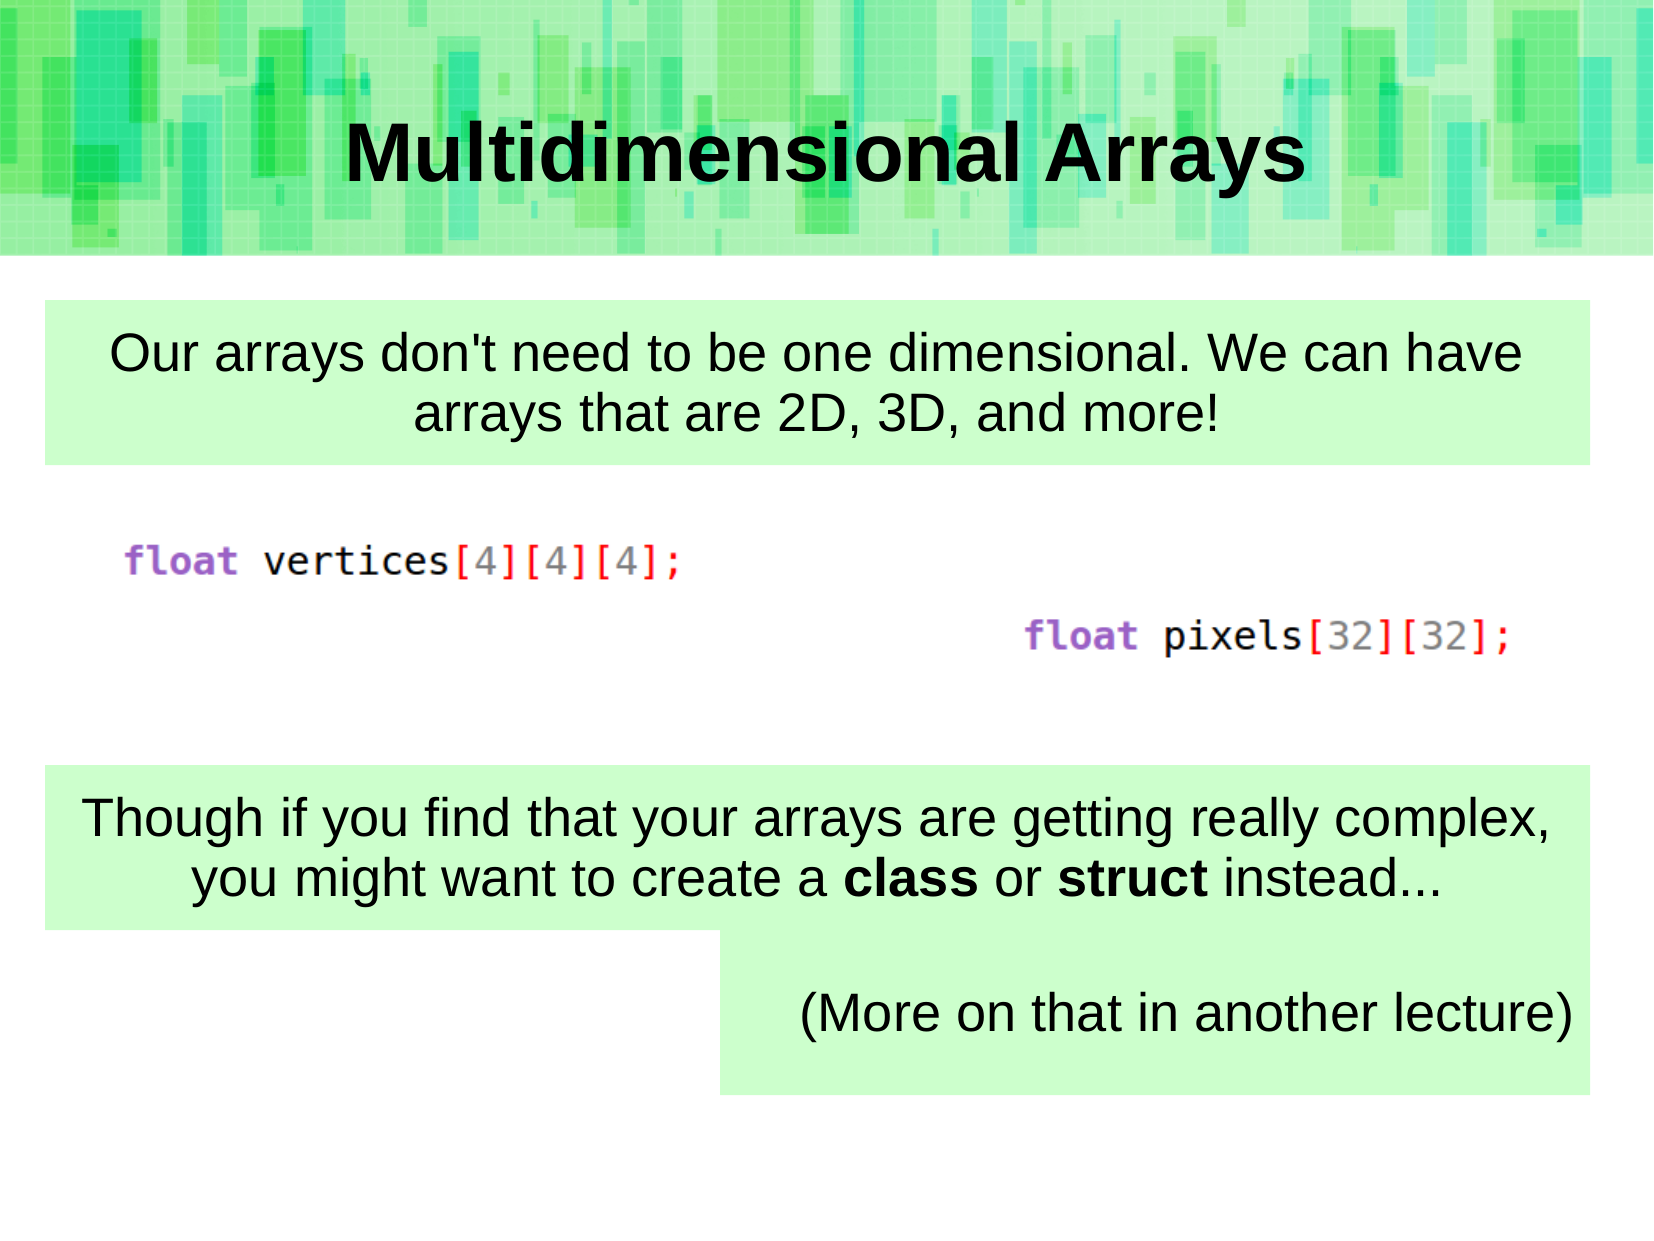

# Multidimensional Arrays
Our arrays don't need to be one dimensional. We can have arrays that are 2D, 3D, and more!
Though if you find that your arrays are getting really complex, you might want to create a class or struct instead...
(More on that in another lecture)